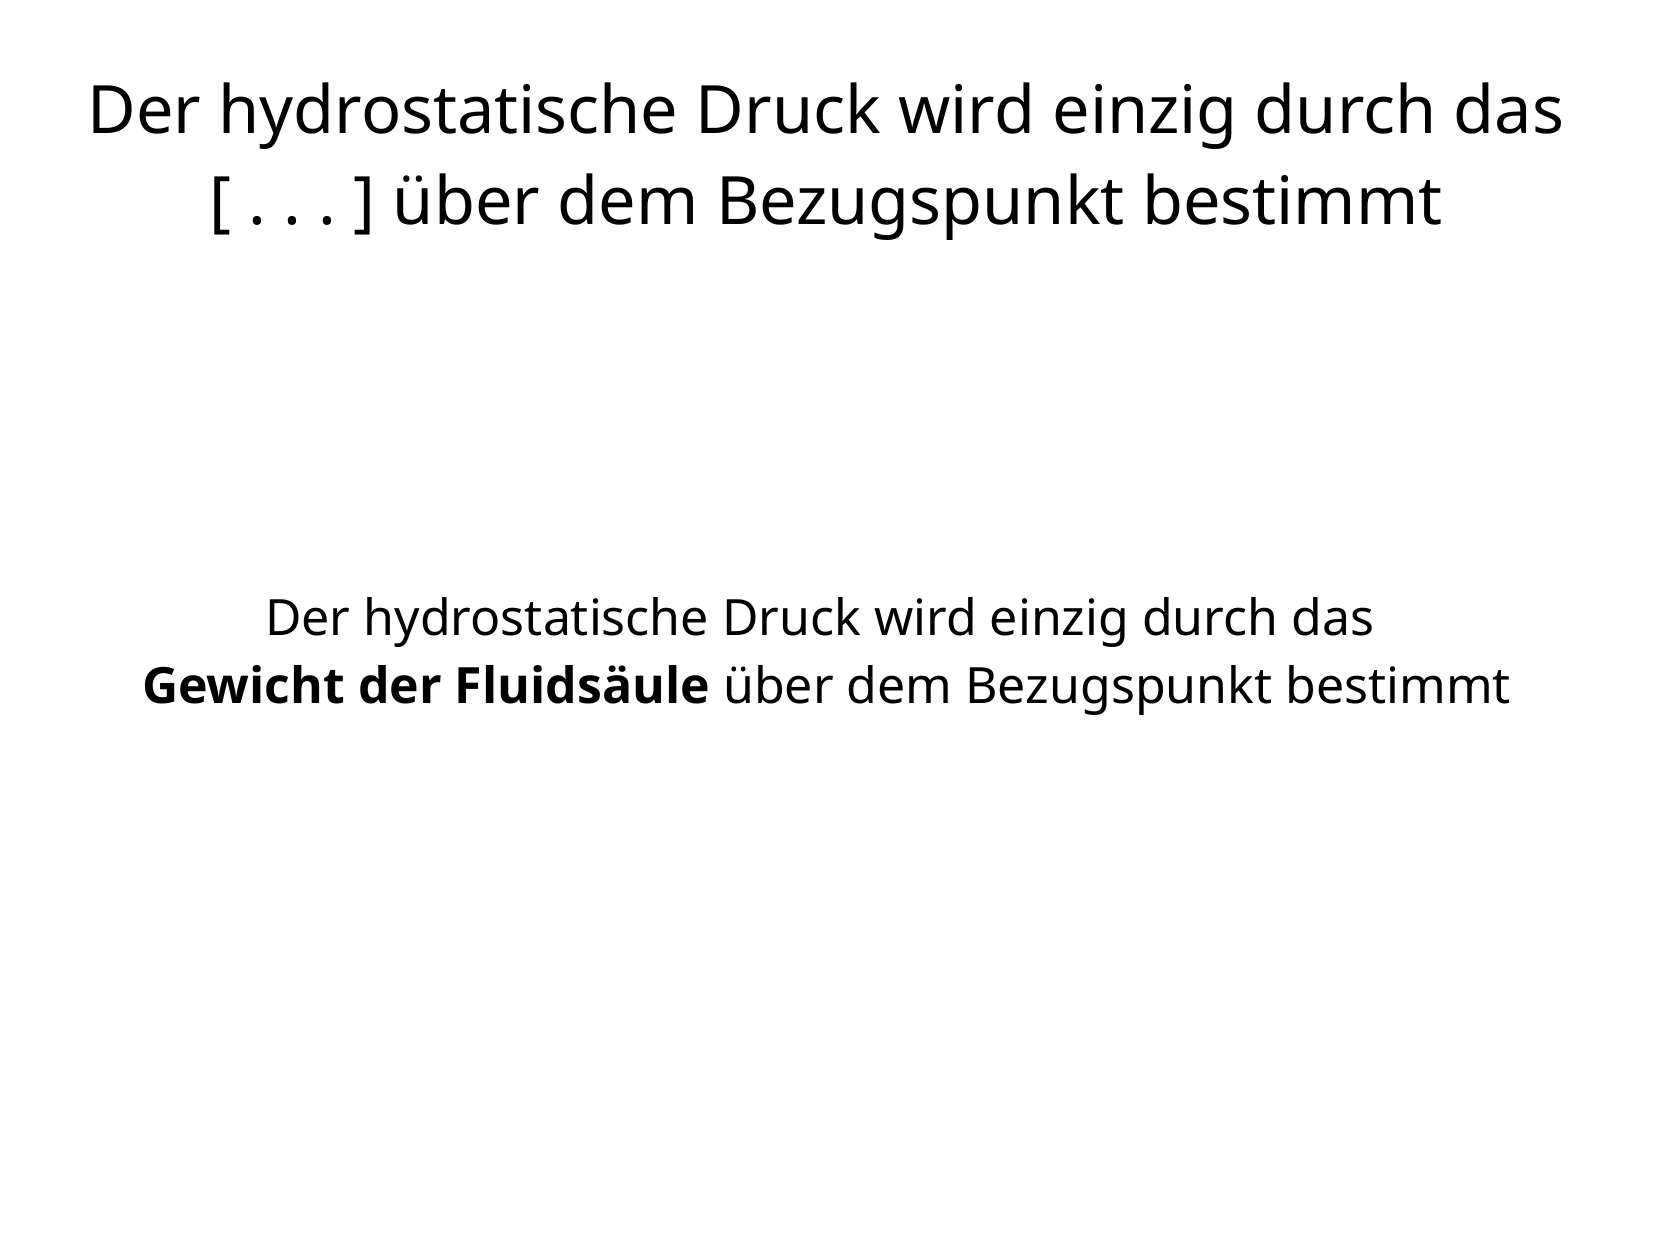

# Der hydrostatische Druck wird einzig durch das [ . . . ] über dem Bezugspunkt bestimmt
Der hydrostatische Druck wird einzig durch das
Gewicht der Fluidsäule über dem Bezugspunkt bestimmt